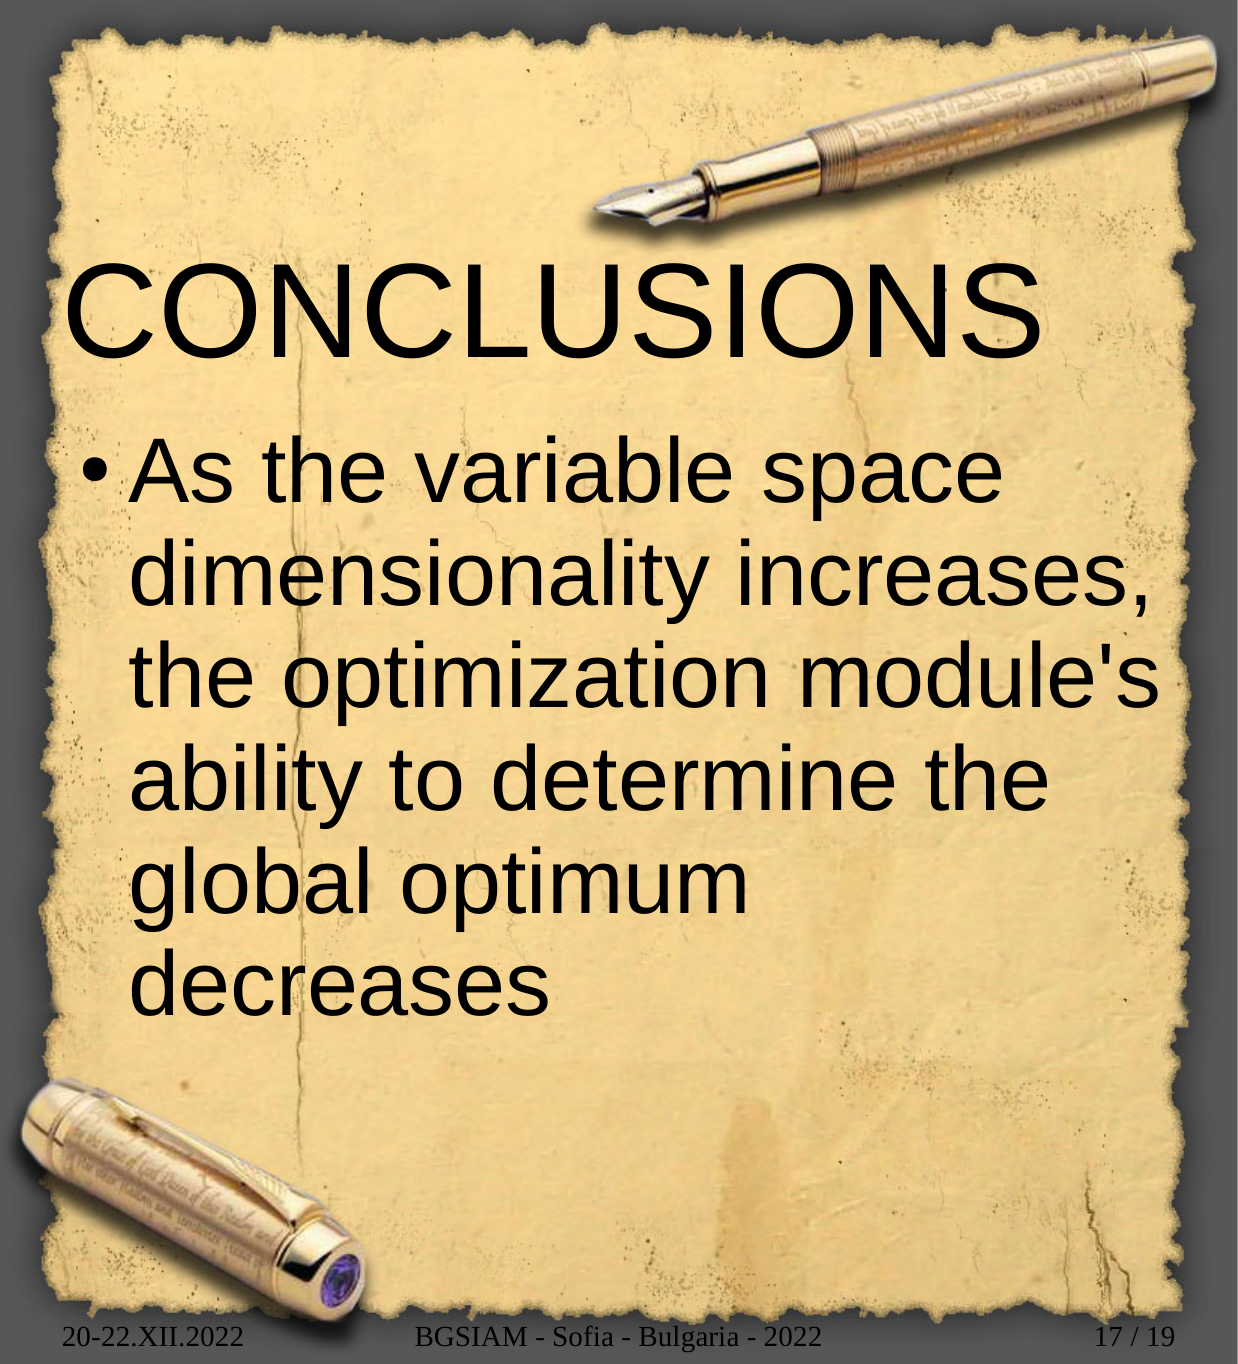

# Conclusions
As the variable space dimensionality increases, the optimization module's ability to determine the global optimum decreases
20-22.XII.2022
BGSIAM - Sofia - Bulgaria - 2022
17